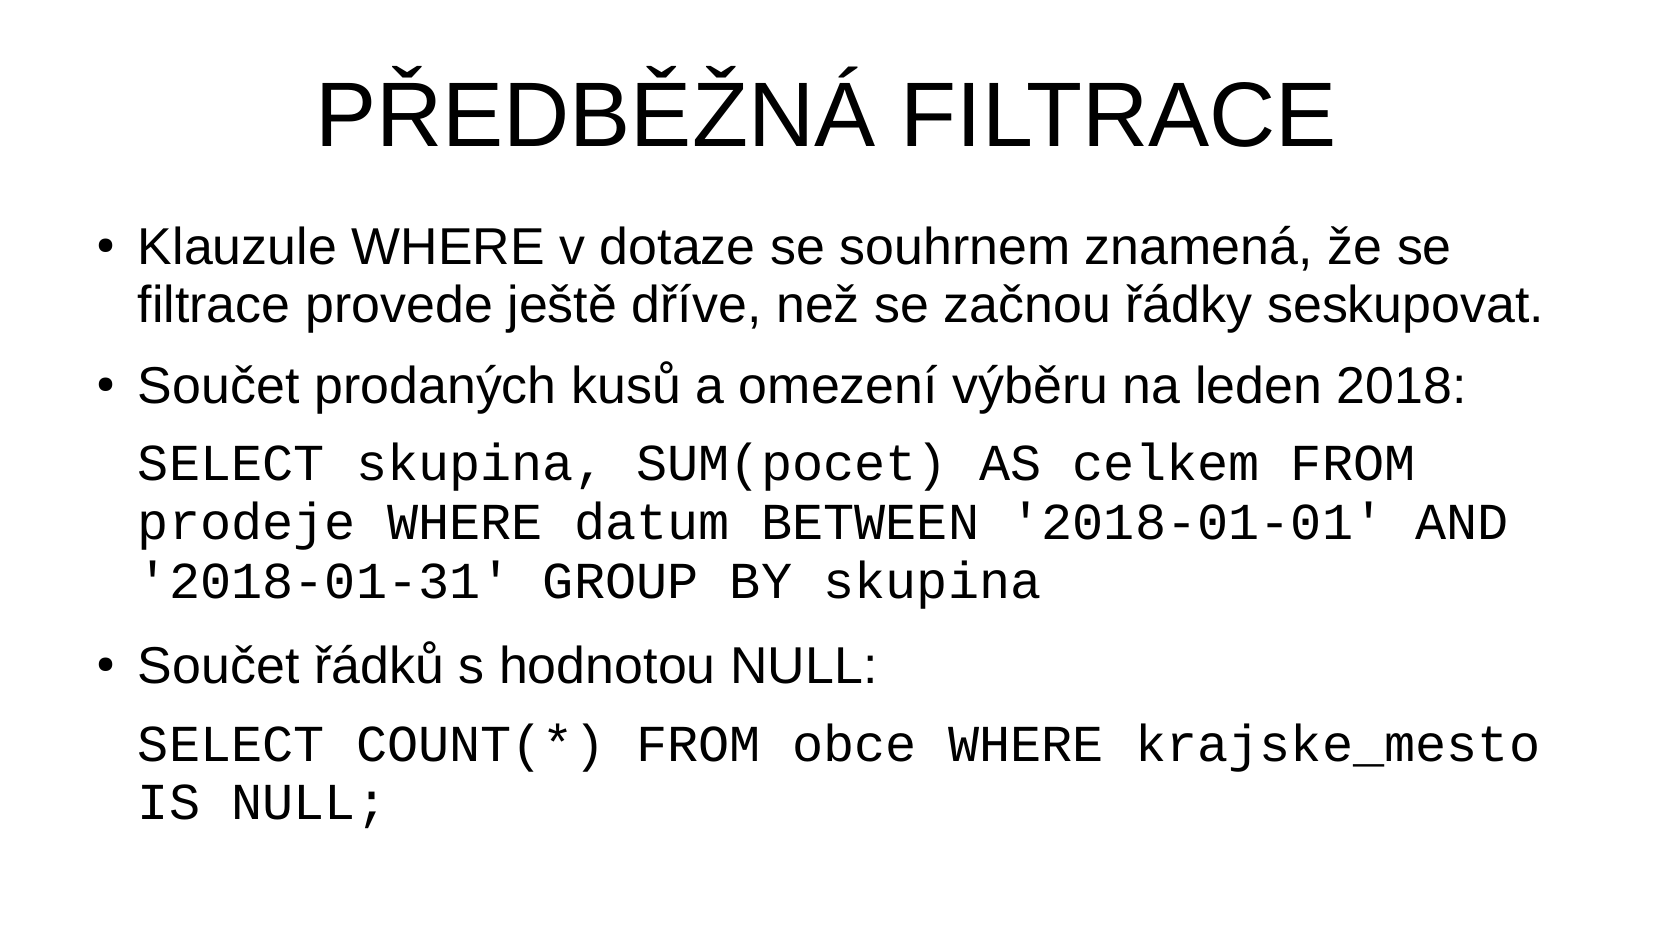

# PŘEDBĚŽNÁ FILTRACE
Klauzule WHERE v dotaze se souhrnem znamená, že se filtrace provede ještě dříve, než se začnou řádky seskupovat.
Součet prodaných kusů a omezení výběru na leden 2018:
SELECT skupina, SUM(pocet) AS celkem FROM prodeje WHERE datum BETWEEN '2018-01-01' AND '2018-01-31' GROUP BY skupina
Součet řádků s hodnotou NULL:
SELECT COUNT(*) FROM obce WHERE krajske_mesto IS NULL;